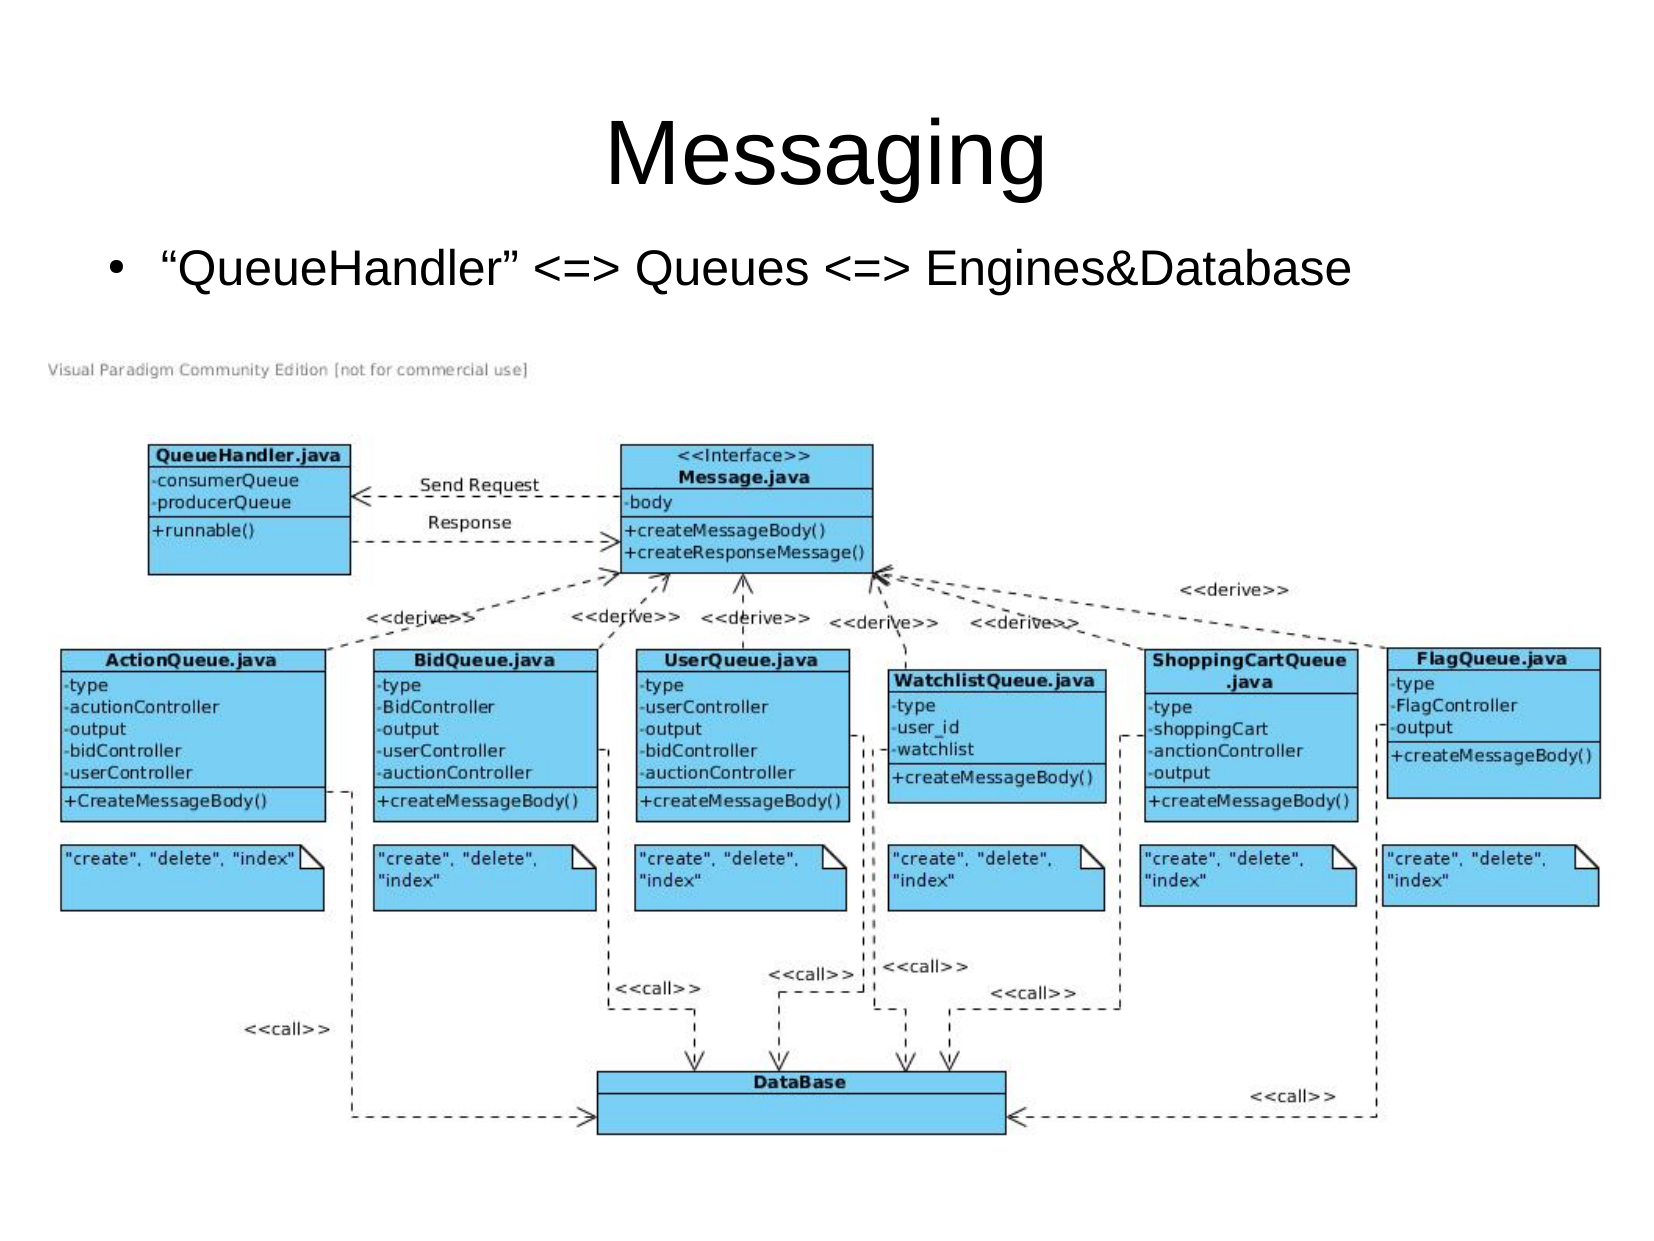

# Messaging
“QueueHandler” <=> Queues <=> Engines&Database